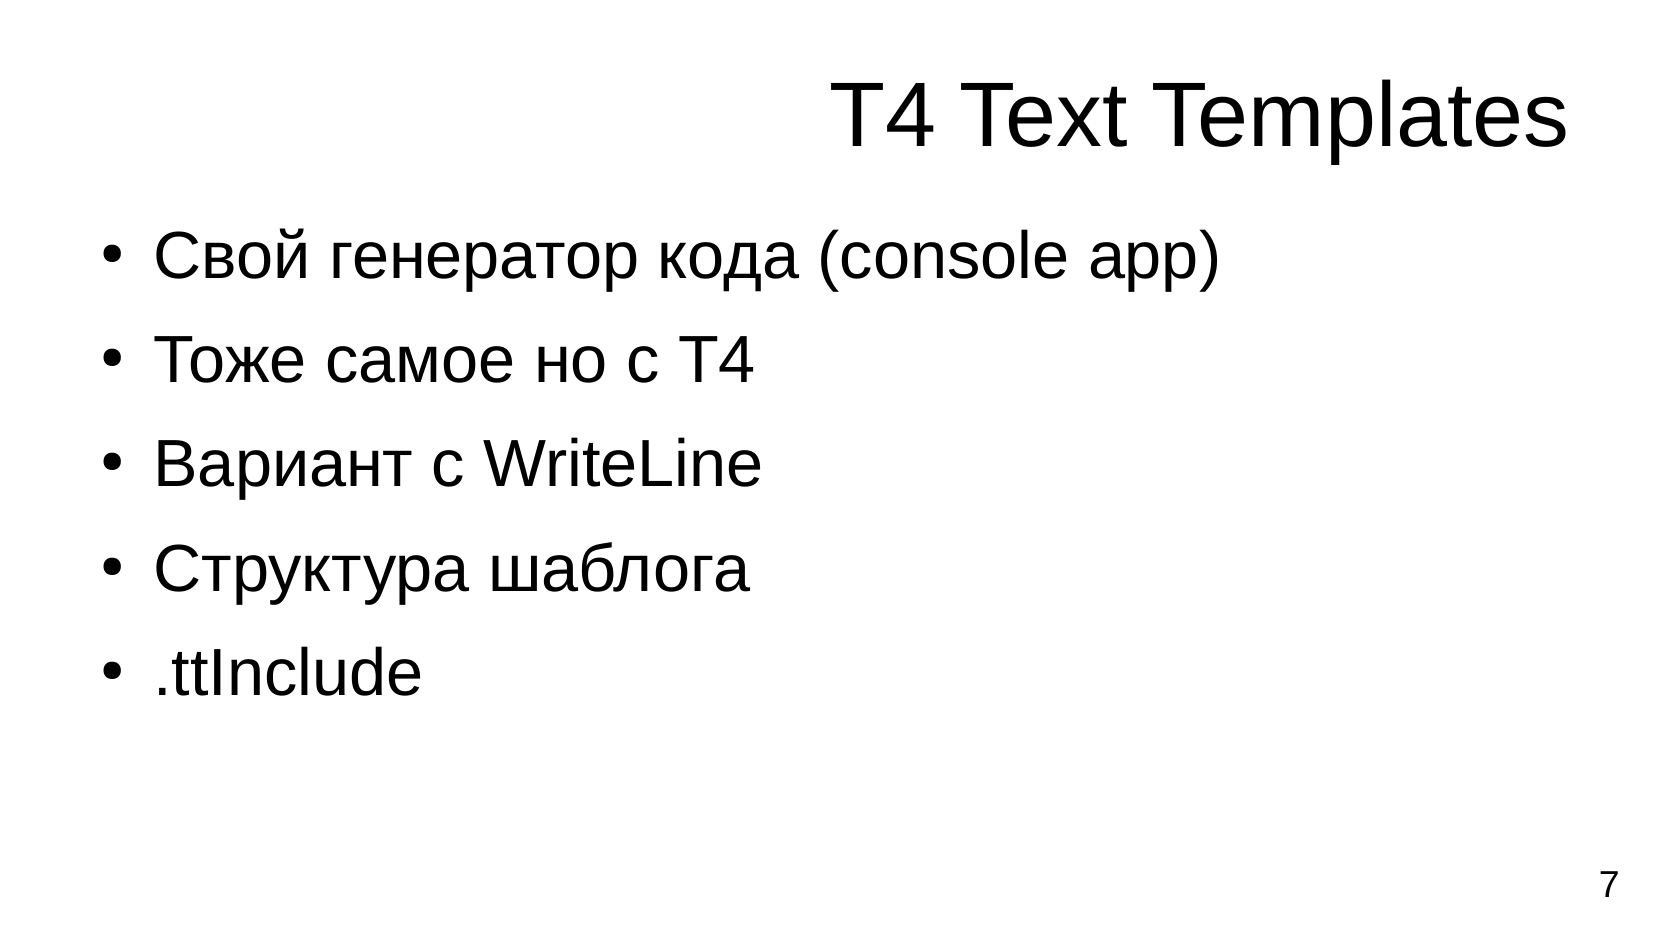

# T4 Text Templates
Свой генератор кода (console app)
Тоже самое но с T4
Вариант с WriteLine
Структура шаблога
.ttInclude